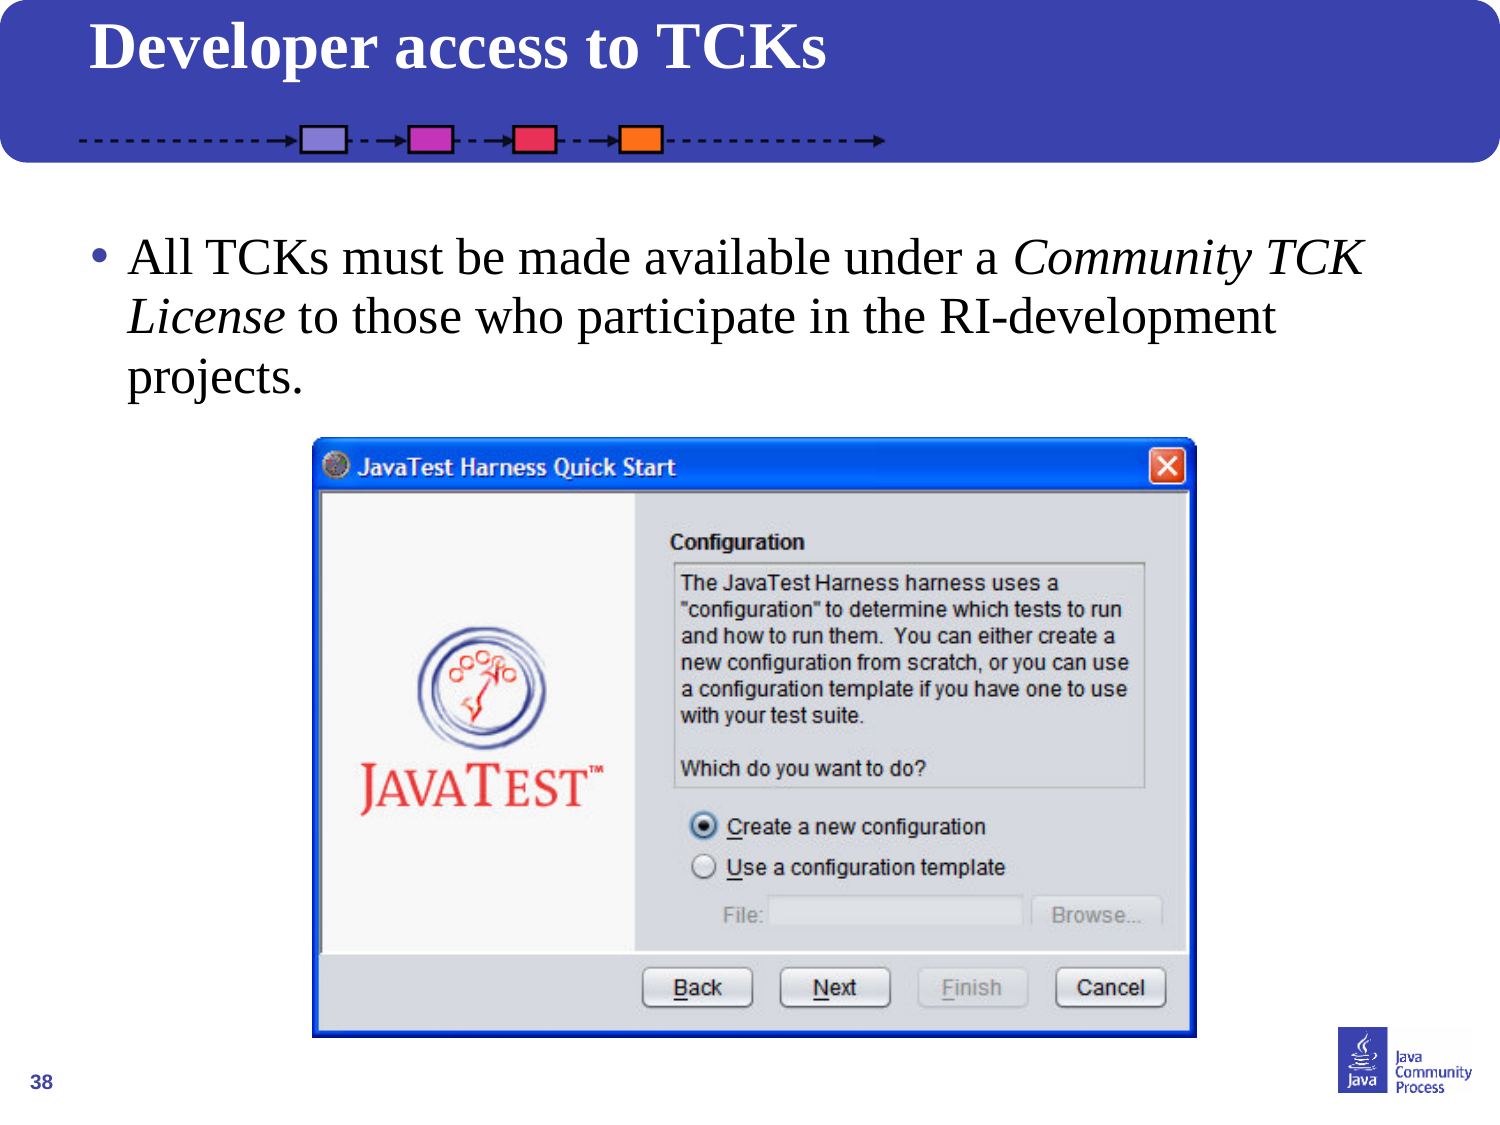

# Developer access to TCKs
All TCKs must be made available under a Community TCK License to those who participate in the RI-development projects.